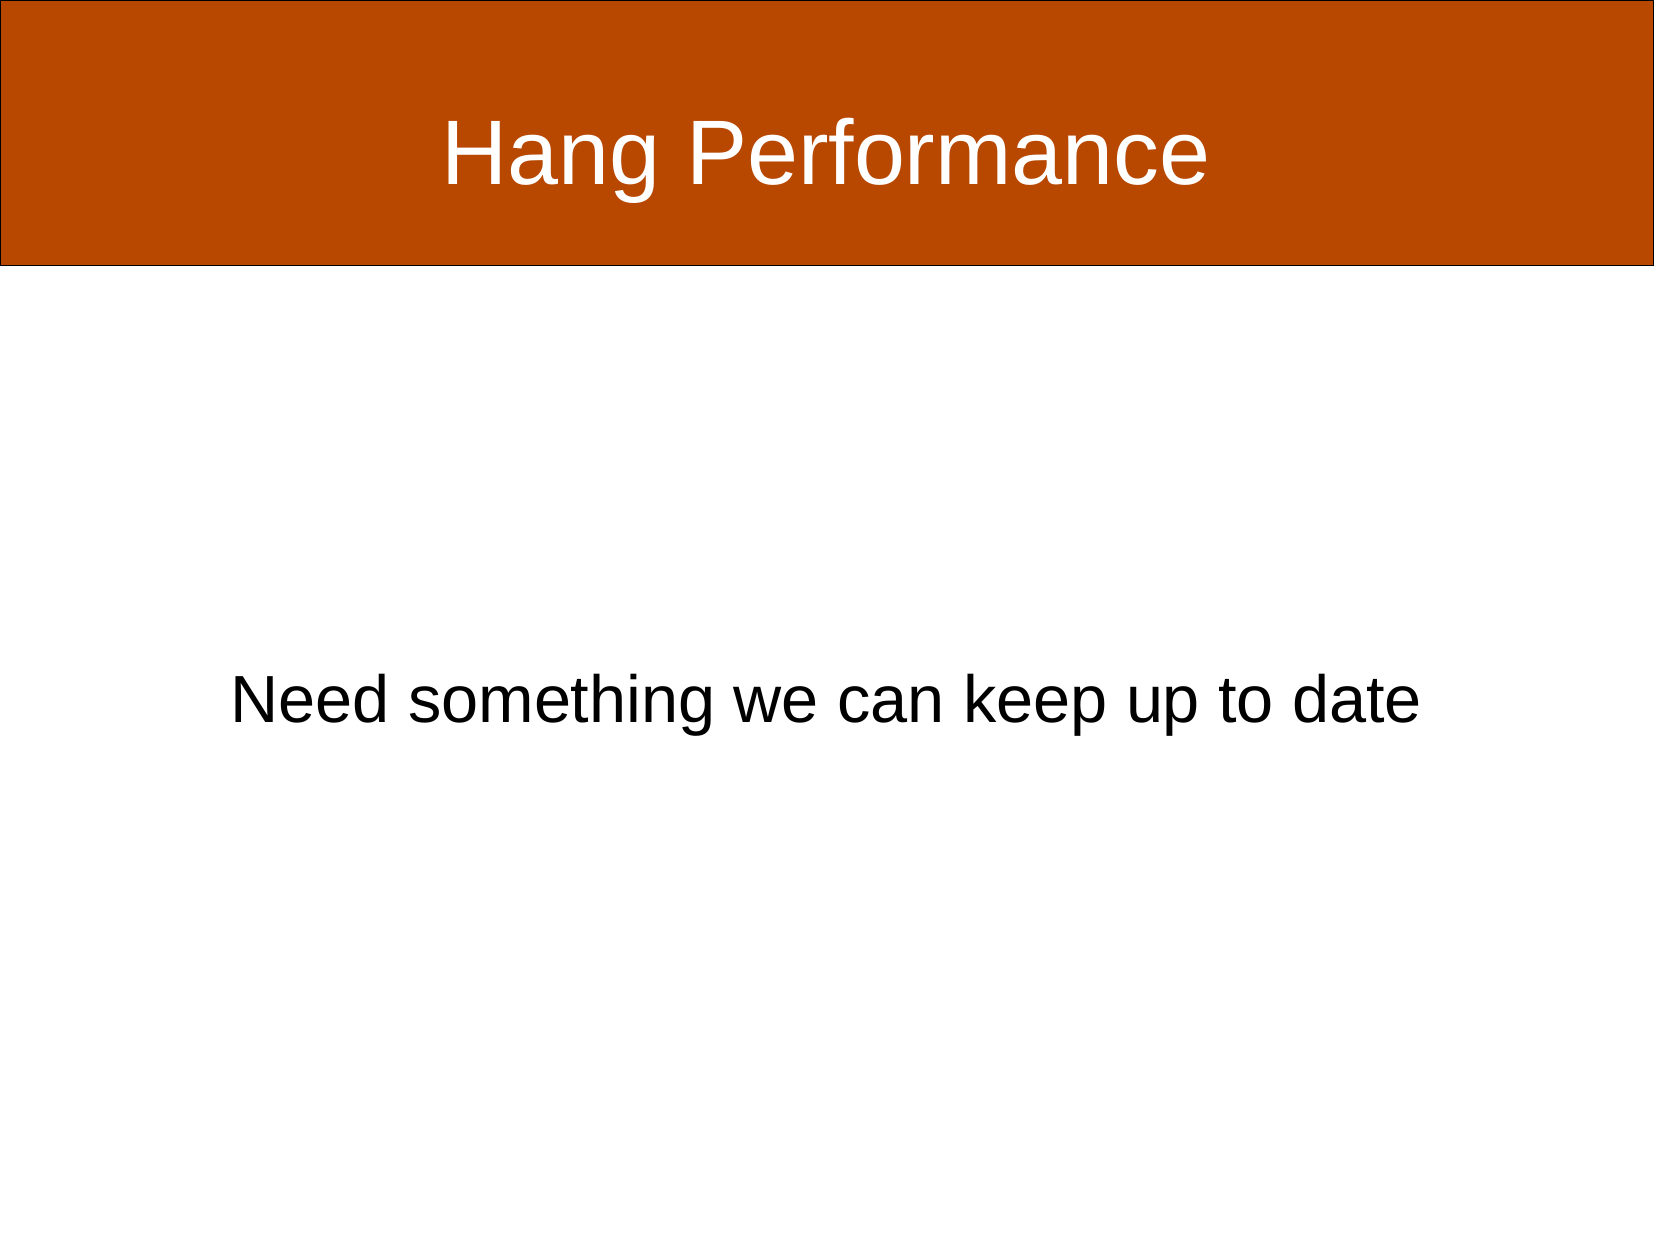

# Hang Performance
Need something we can keep up to date